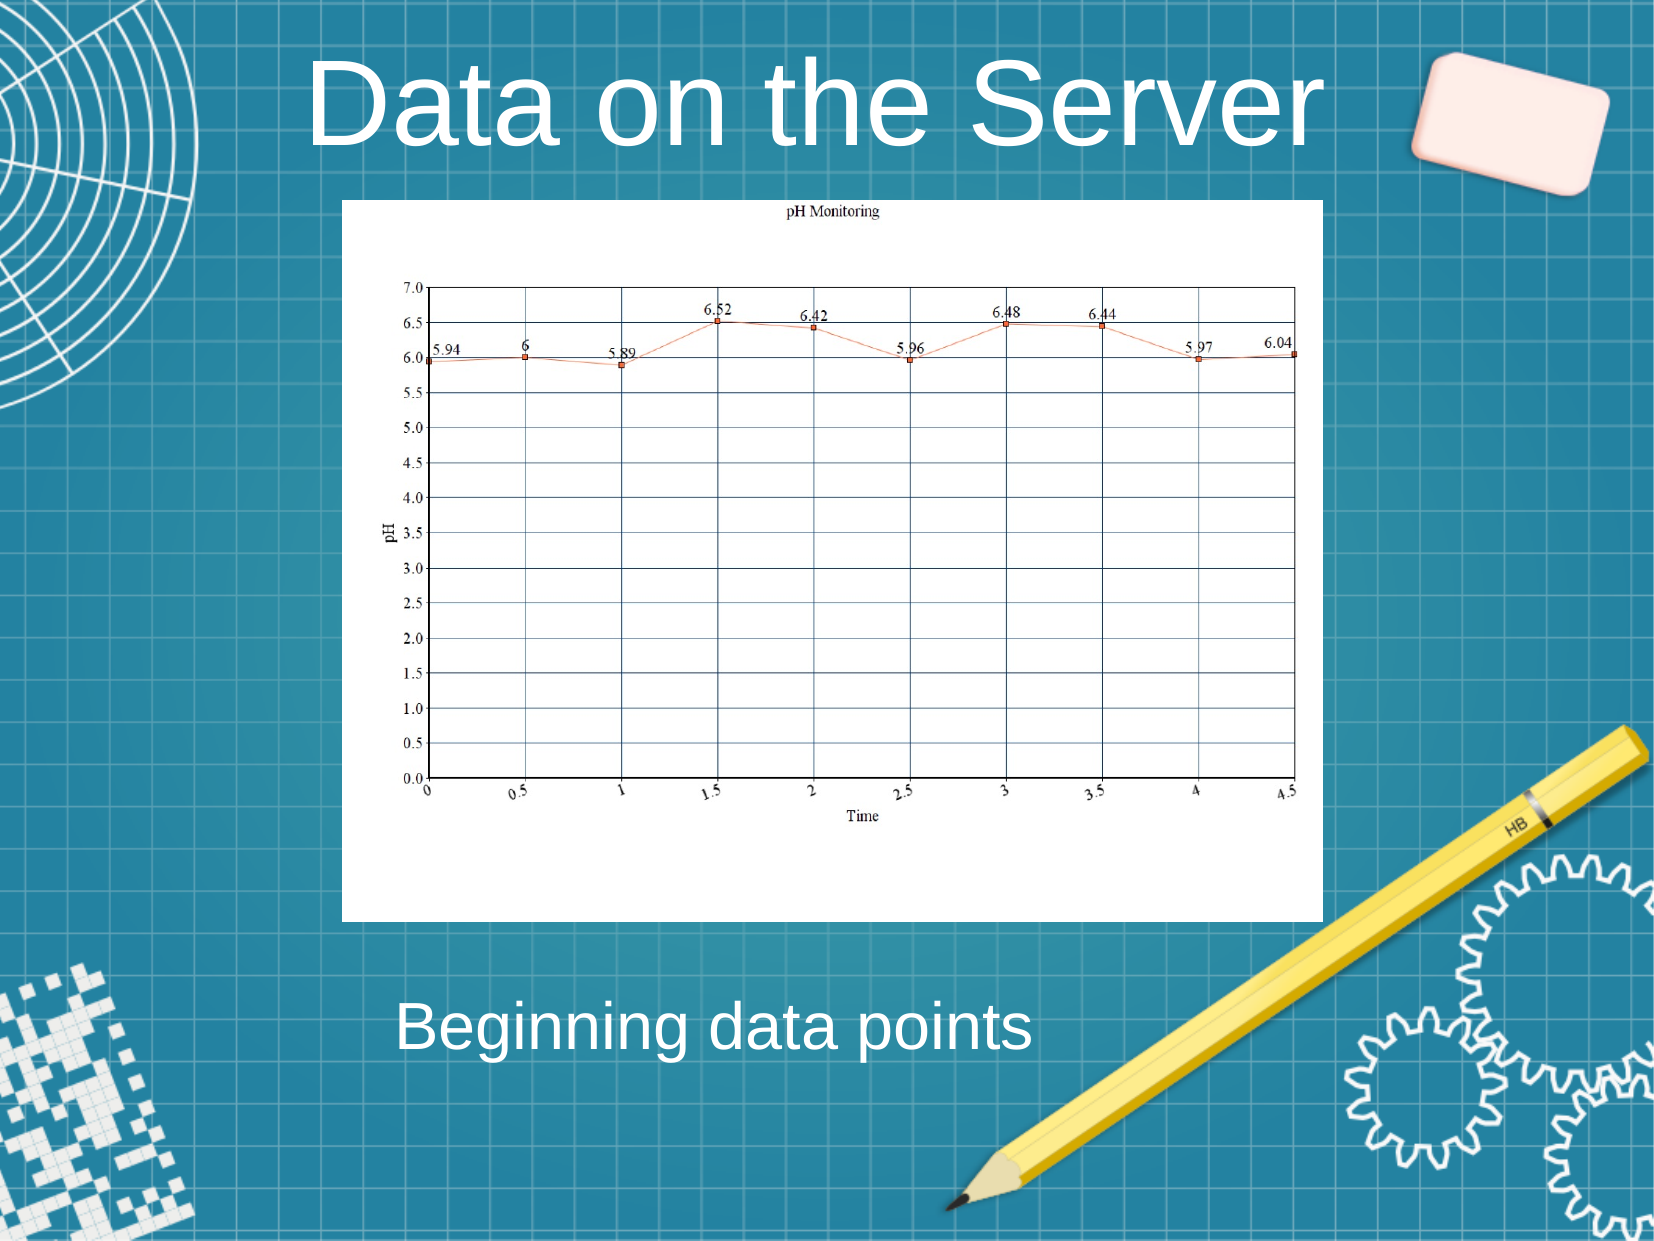

# Data on the Server
Beginning data points